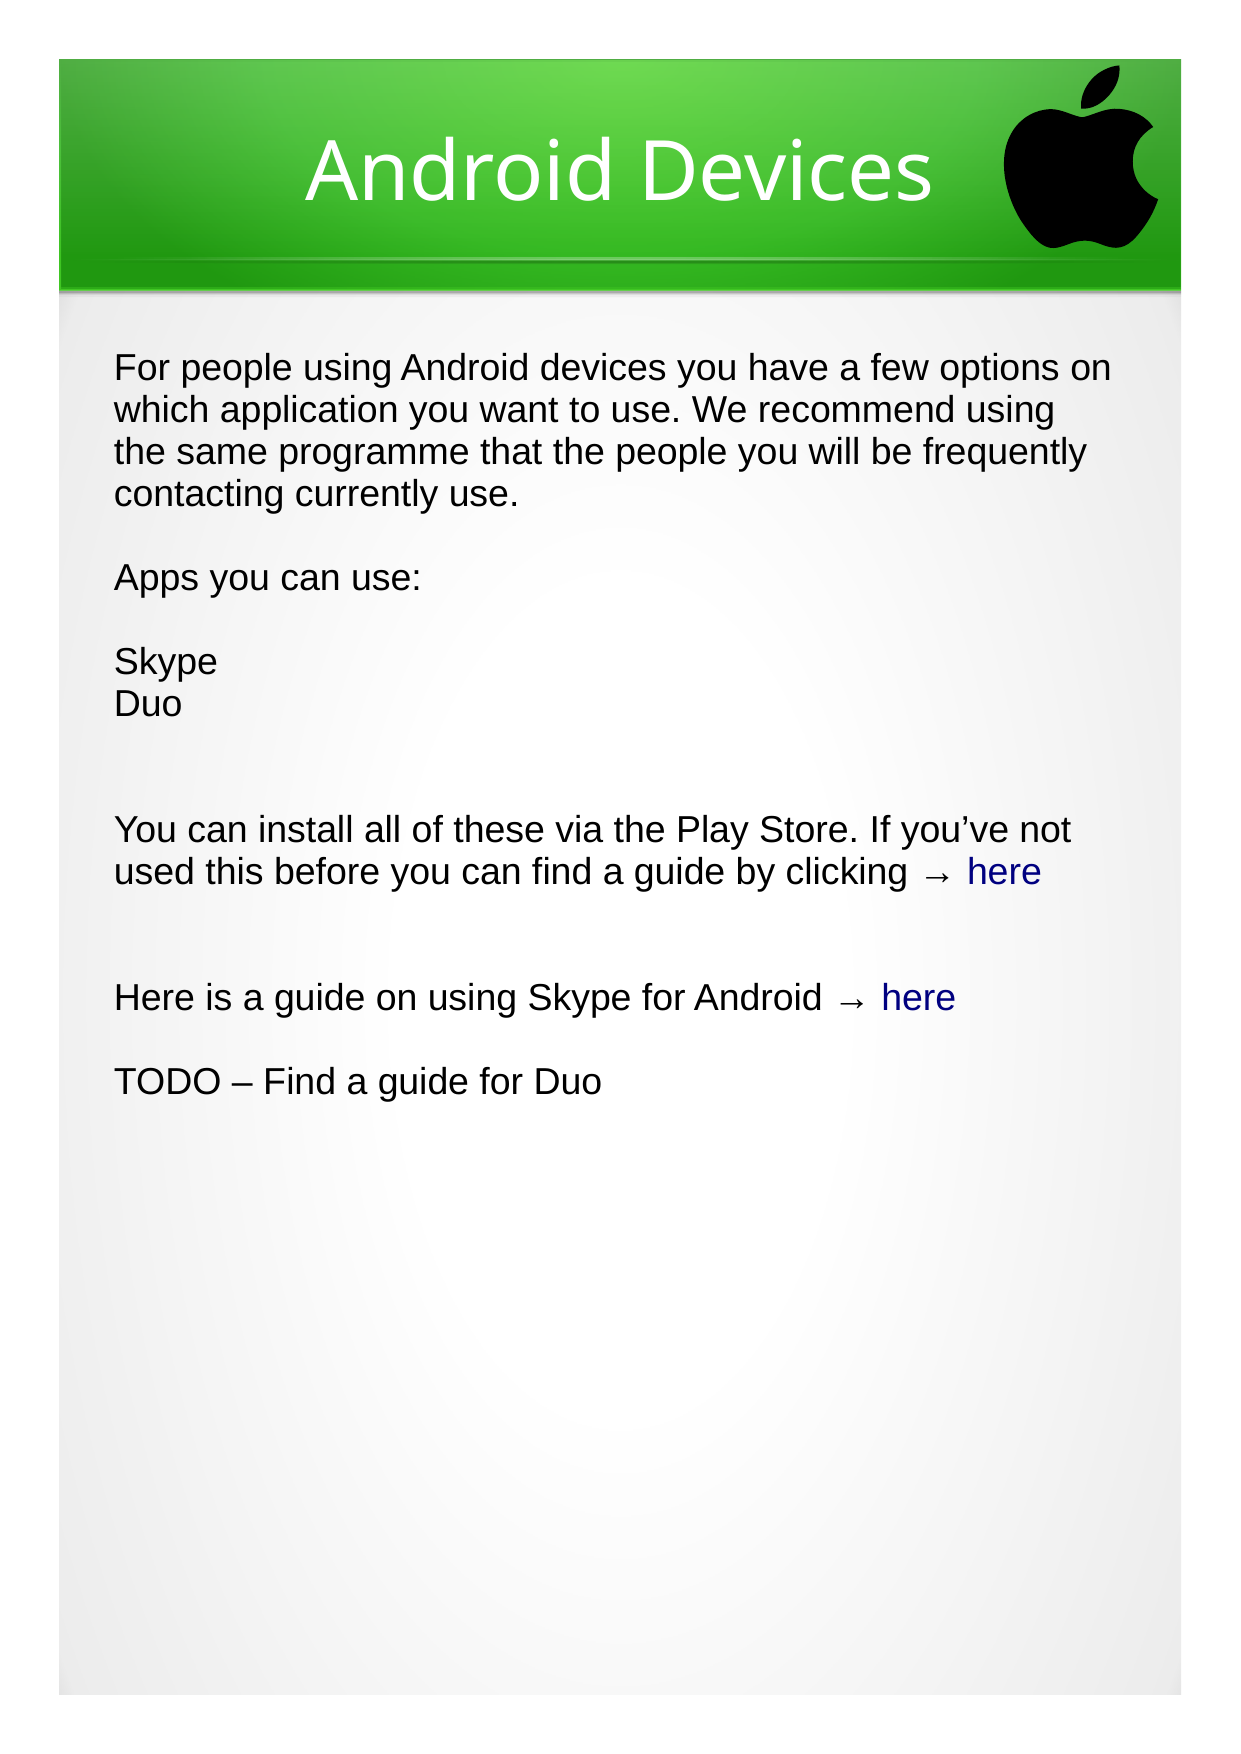

# Android Devices
For people using Android devices you have a few options on which application you want to use. We recommend using the same programme that the people you will be frequently contacting currently use.
Apps you can use:
Skype
Duo
You can install all of these via the Play Store. If you’ve not used this before you can find a guide by clicking → here
Here is a guide on using Skype for Android → here
TODO – Find a guide for Duo